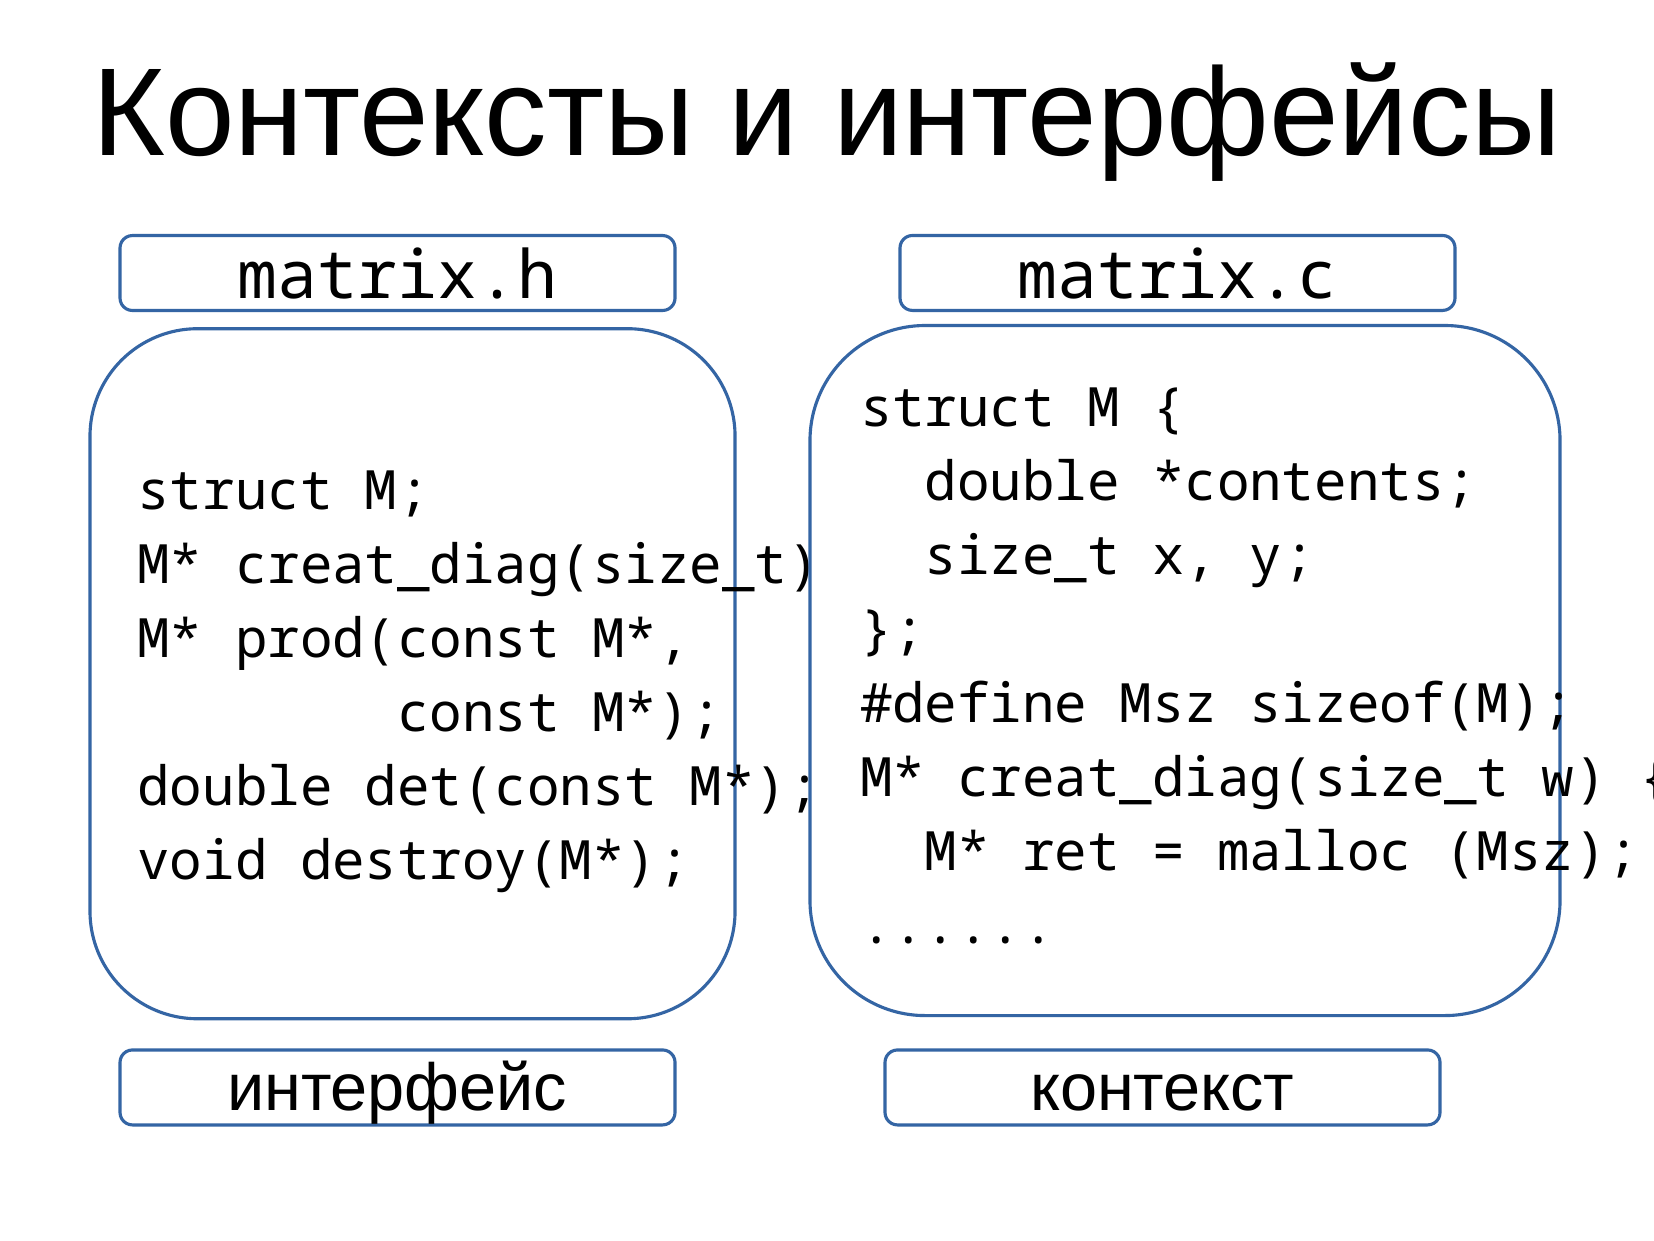

# Контексты и интерфейсы
matrix.c
matrix.h
struct M {
 double *contents;
 size_t x, y;
};
#define Msz sizeof(M);
M* creat_diag(size_t w) {
 M* ret = malloc (Msz);
......
struct M;
M* creat_diag(size_t);
M* prod(const M*,
 const M*);
double det(const M*);
void destroy(M*);
интерфейс
контекст